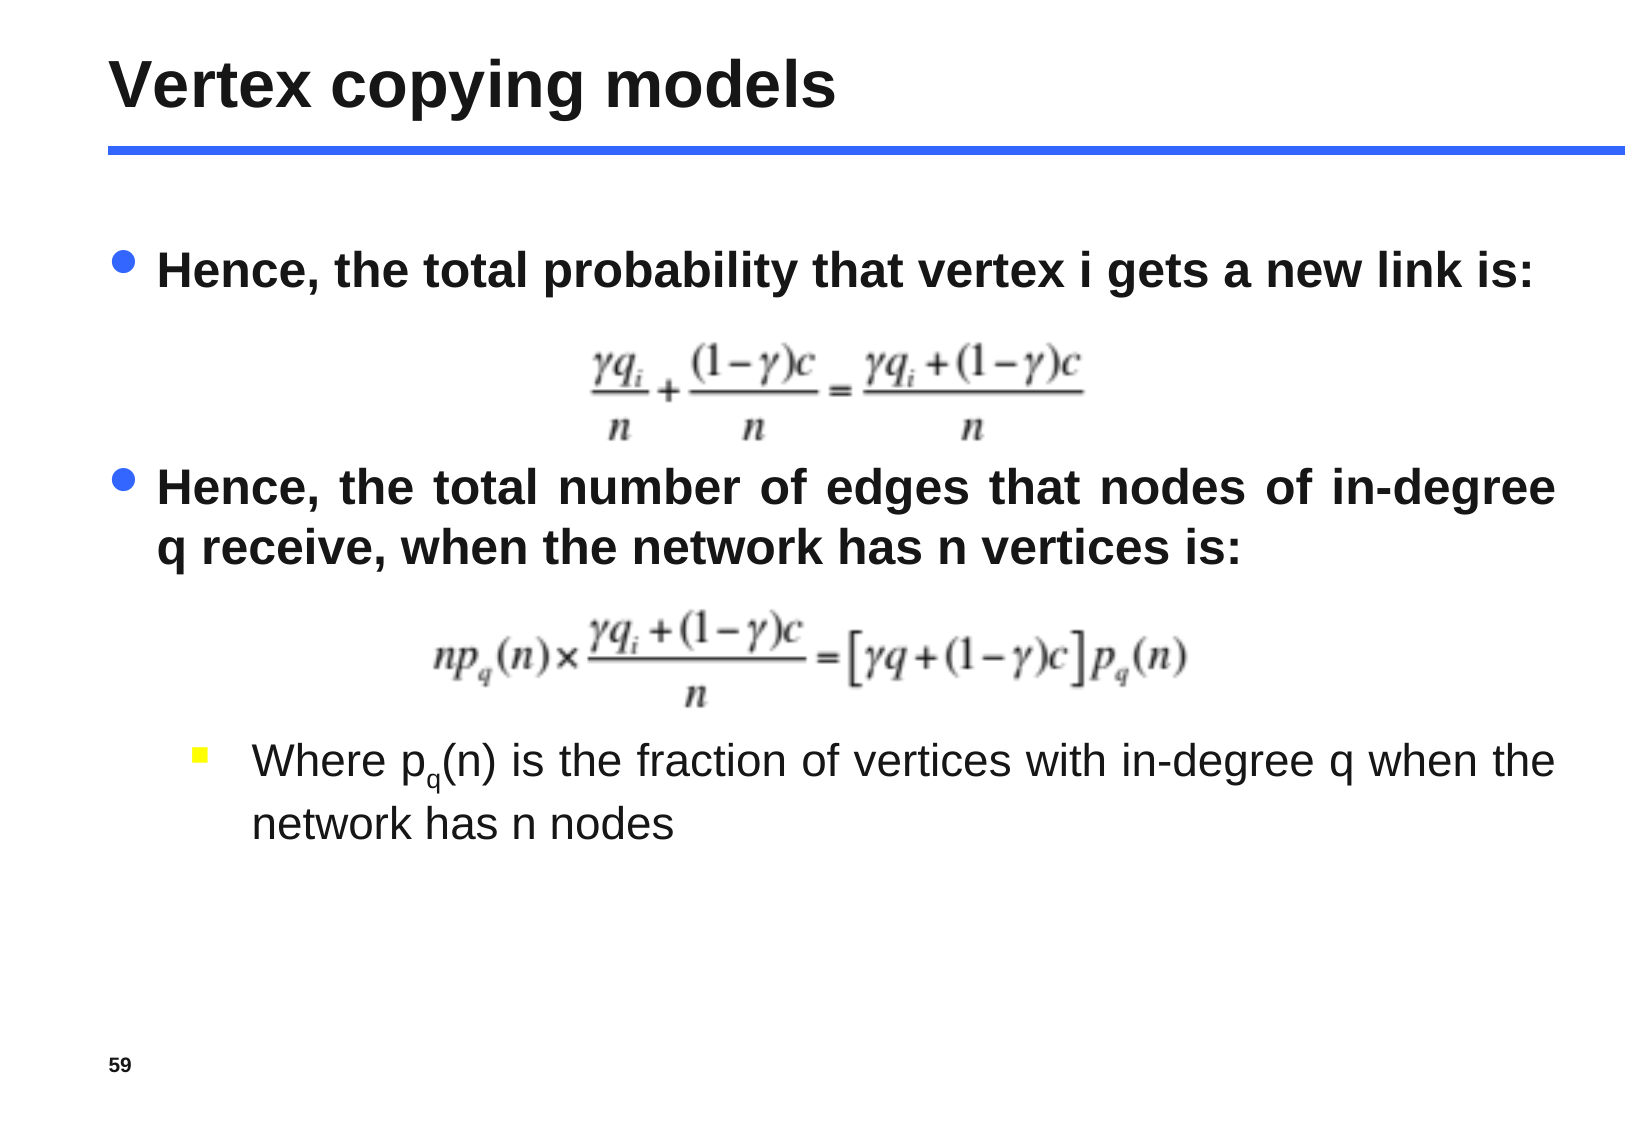

# Vertex copying models
Hence, the total probability that vertex i gets a new link is:
Hence, the total number of edges that nodes of in-degree q receive, when the network has n vertices is:
Where pq(n) is the fraction of vertices with in-degree q when the network has n nodes